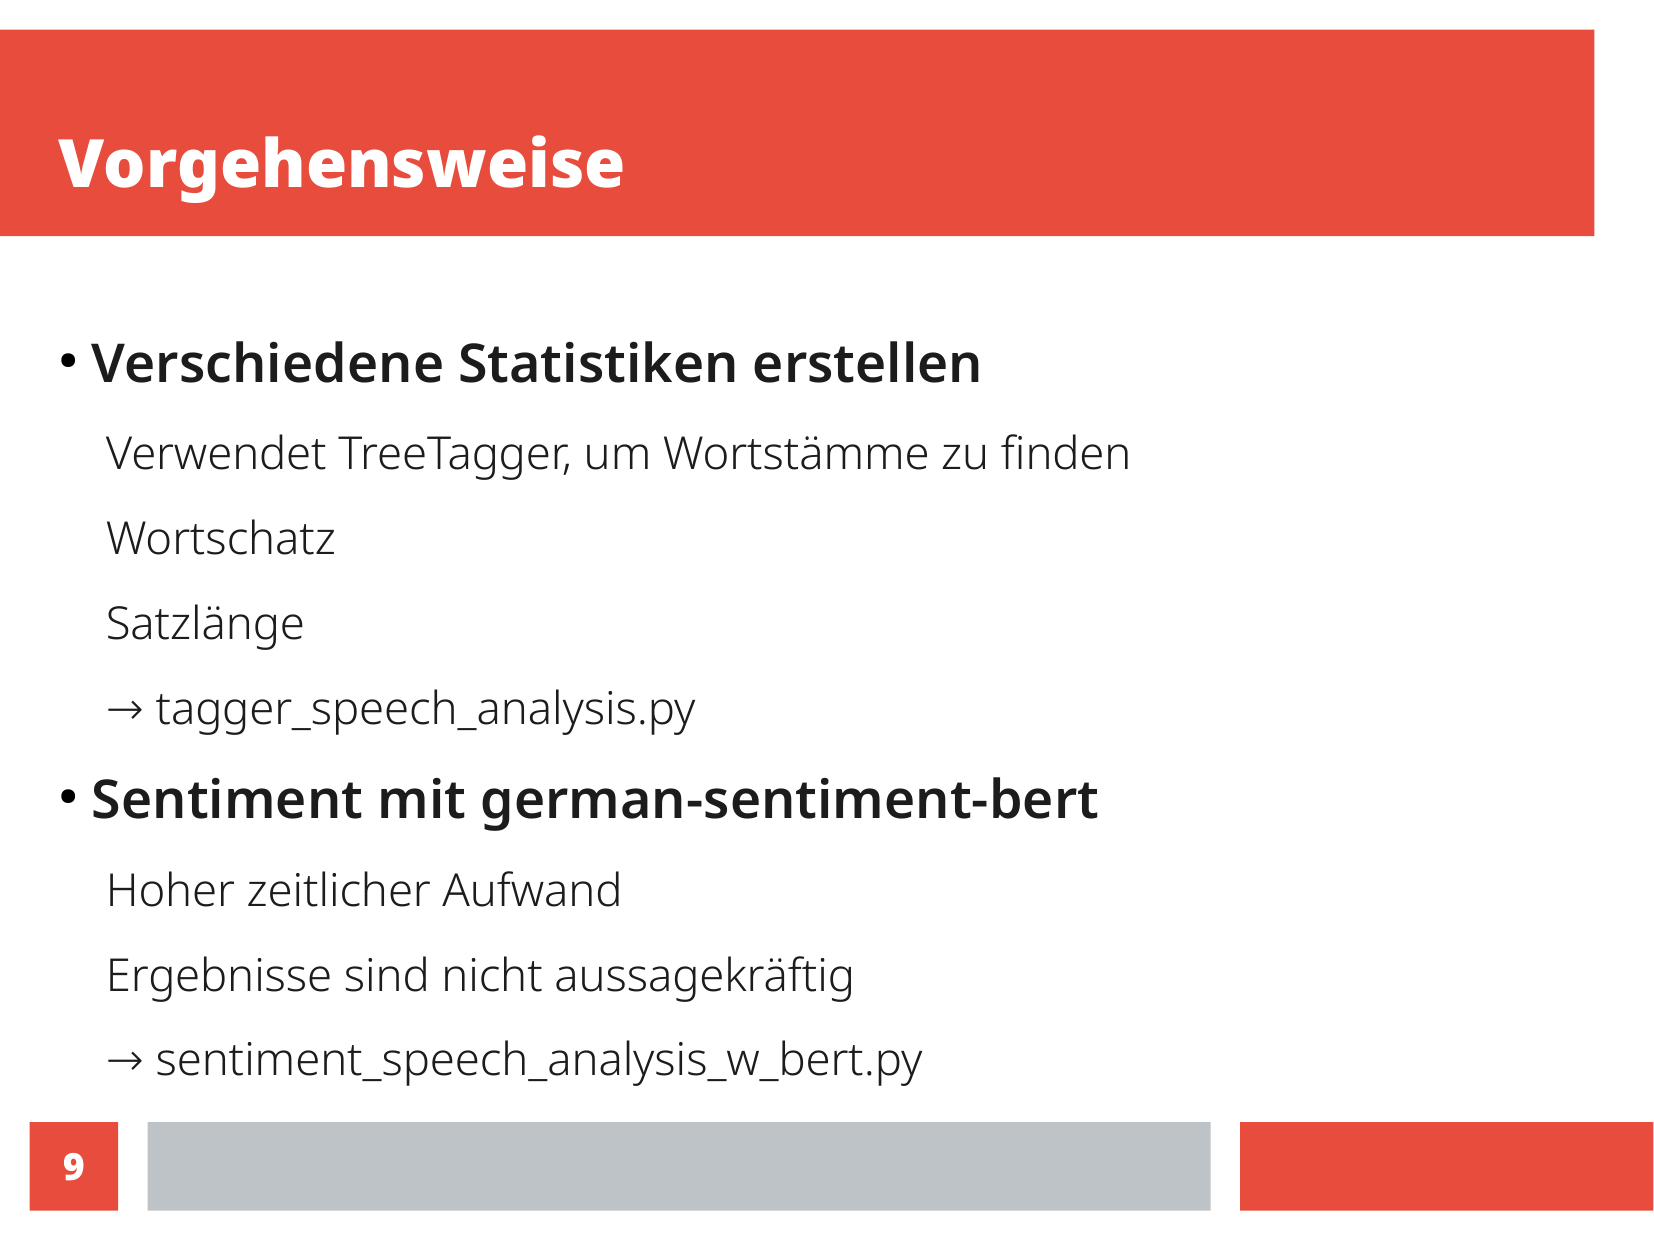

# Vorgehensweise
 Verschiedene Statistiken erstellen
Verwendet TreeTagger, um Wortstämme zu finden
Wortschatz
Satzlänge
→ tagger_speech_analysis.py
 Sentiment mit german-sentiment-bert
Hoher zeitlicher Aufwand
Ergebnisse sind nicht aussagekräftig
→ sentiment_speech_analysis_w_bert.py
9